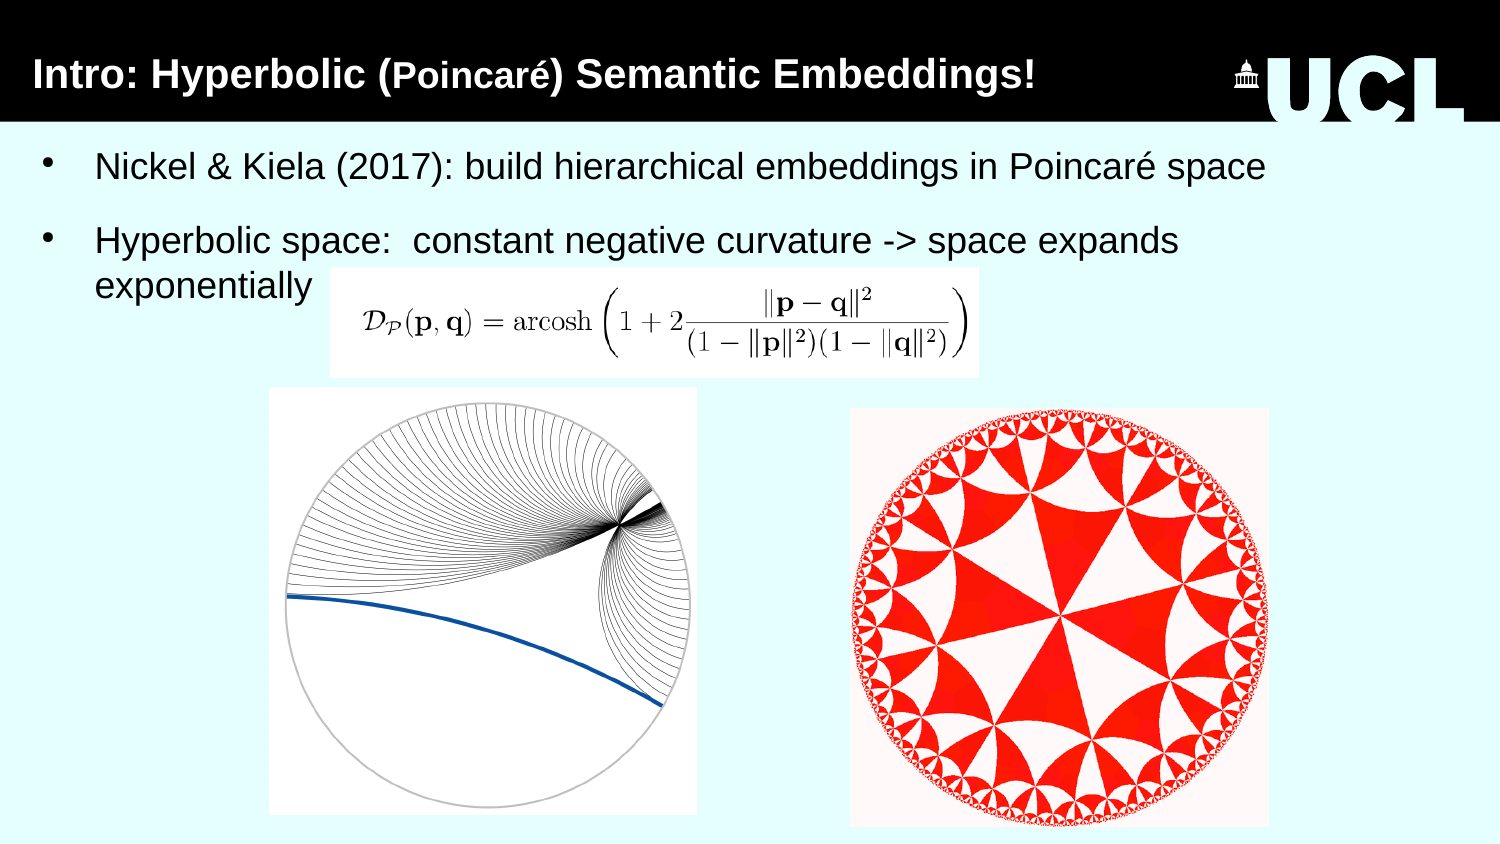

Intro: Hyperbolic (Poincaré) Semantic Embeddings!
# Nickel & Kiela (2017): build hierarchical embeddings in Poincaré space
Hyperbolic space: constant negative curvature -> space expands exponentially